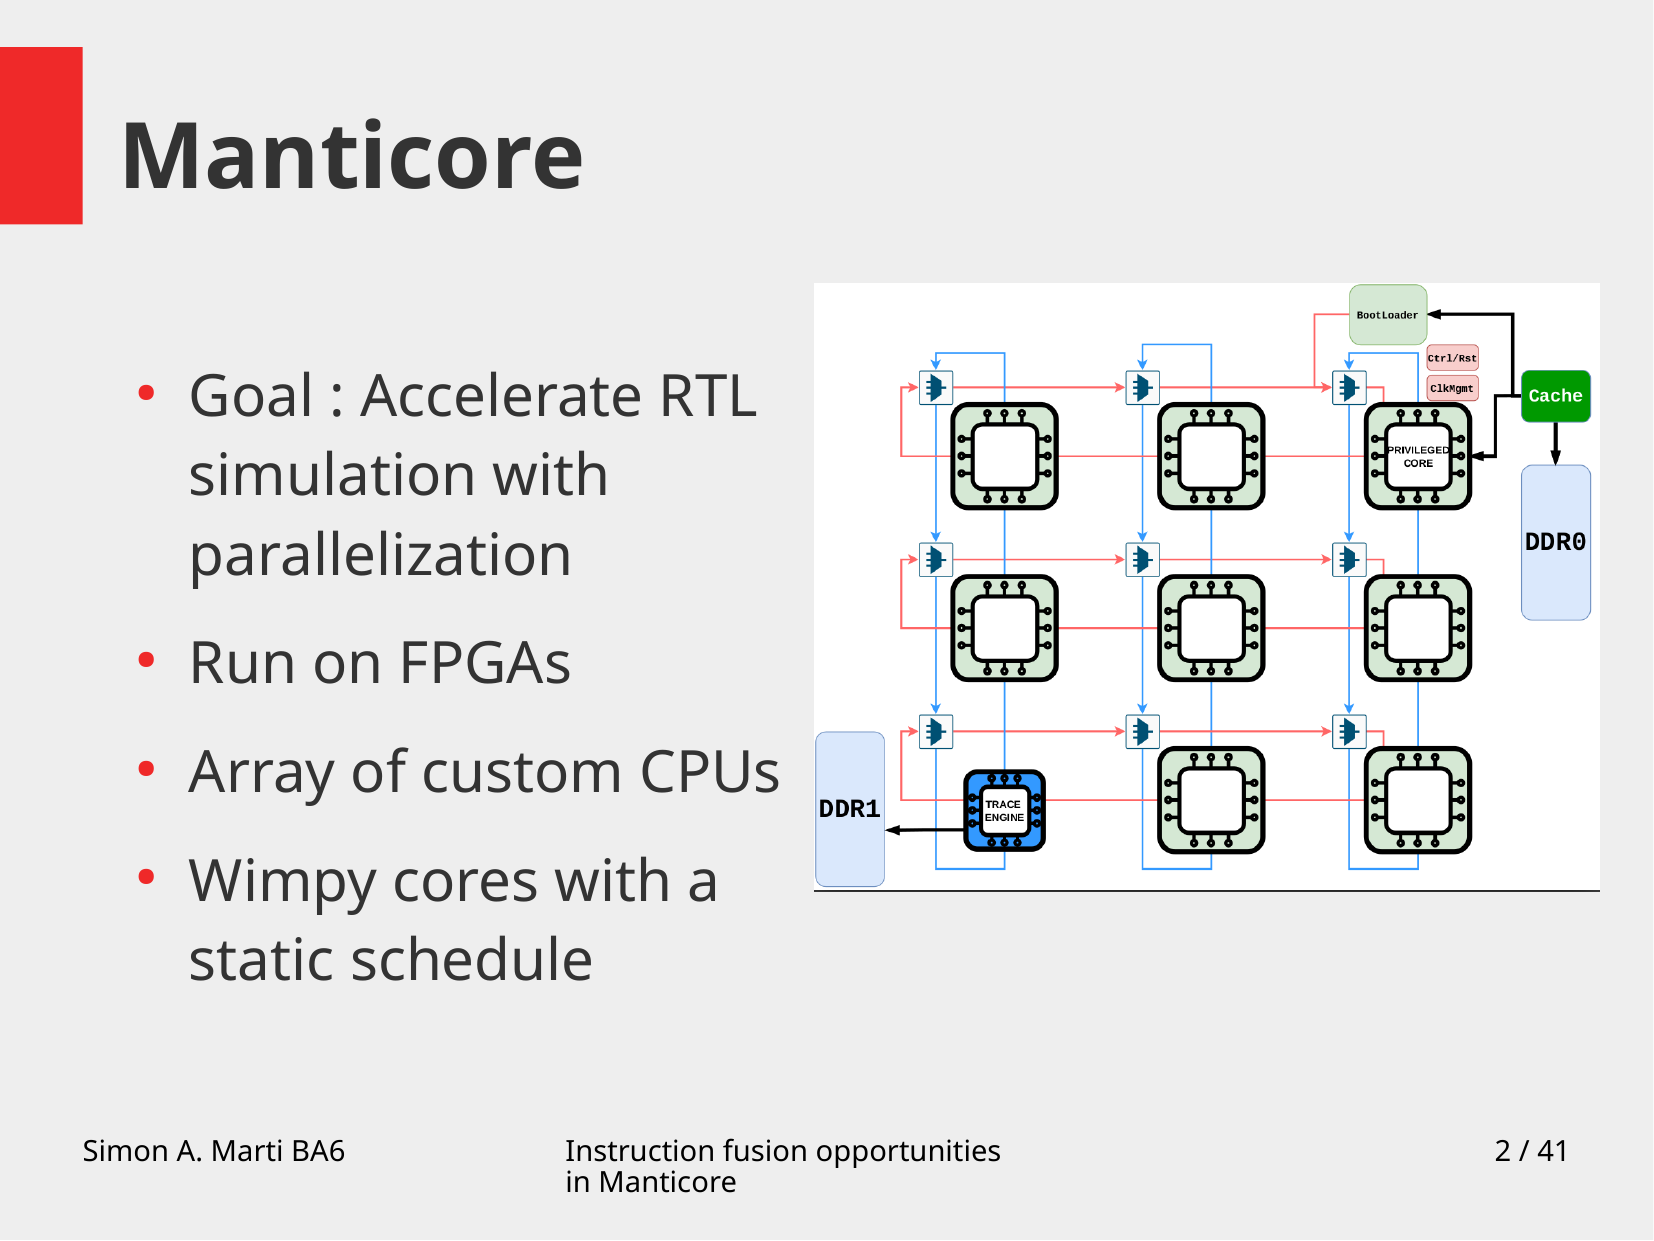

# Manticore
Goal : Accelerate RTL simulation with parallelization
Run on FPGAs
Array of custom CPUs
Wimpy cores with a static schedule
Simon A. Marti BA6
Instruction fusion opportunities in Manticore
2